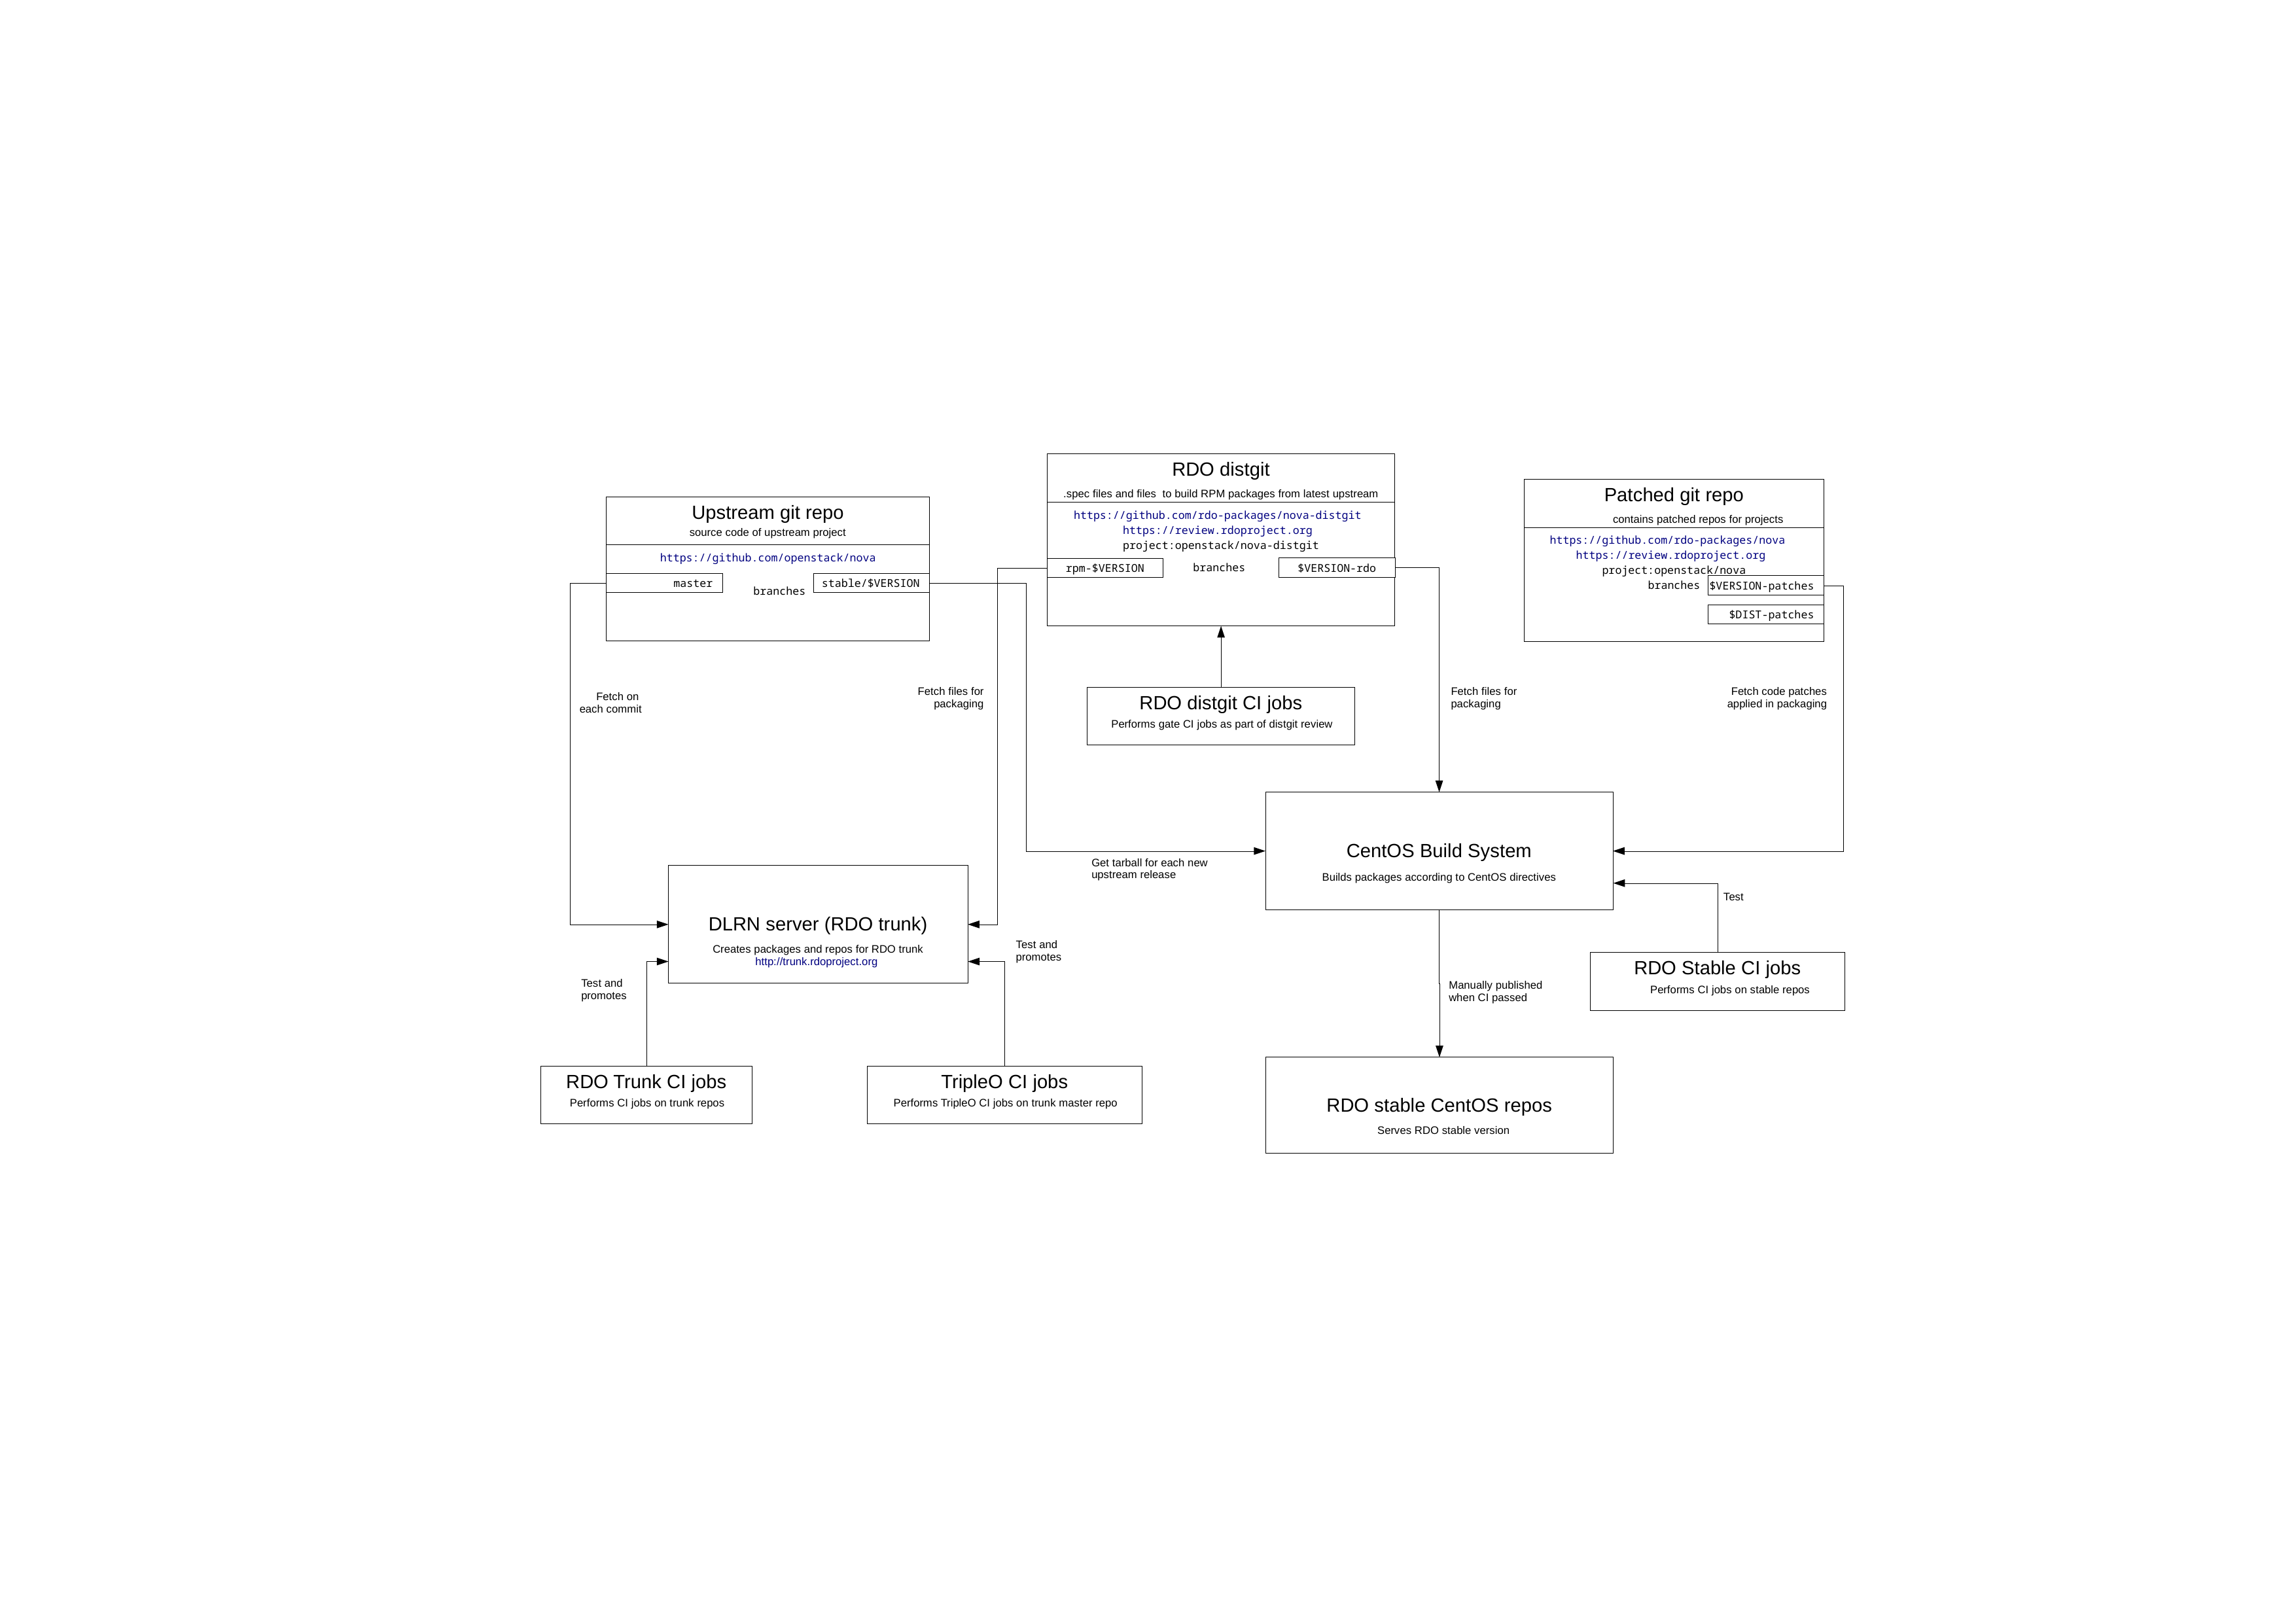

RDO distgit
Patched git repo
.spec files and files to build RPM packages from latest upstream
Upstream git repo
https://github.com/rdo-packages/nova-distgit
https://review.rdoproject.org
project:openstack/nova-distgit
contains patched repos for projects
source code of upstream project
https://github.com/rdo-packages/nova
https://review.rdoproject.org
project:openstack/nova
https://github.com/openstack/nova
branches
$VERSION-rdo
rpm-$VERSION
branches
master
stable/$VERSION
$VERSION-patches
branches
$DIST-patches
Fetch files for packaging
Fetch code patches applied in packaging
Fetch files for packaging
Fetch on
each commit
RDO distgit CI jobs
Performs gate CI jobs as part of distgit review
CentOS Build System
Get tarball for each new upstream release
DLRN server (RDO trunk)
Builds packages according to CentOS directives
Test
Test and promotes
Creates packages and repos for RDO trunk
http://trunk.rdoproject.org
RDO Stable CI jobs
Manually published when CI passed
Test and promotes
Performs CI jobs on stable repos
RDO stable CentOS repos
RDO Trunk CI jobs
TripleO CI jobs
Performs CI jobs on trunk repos
Performs TripleO CI jobs on trunk master repo
Serves RDO stable version